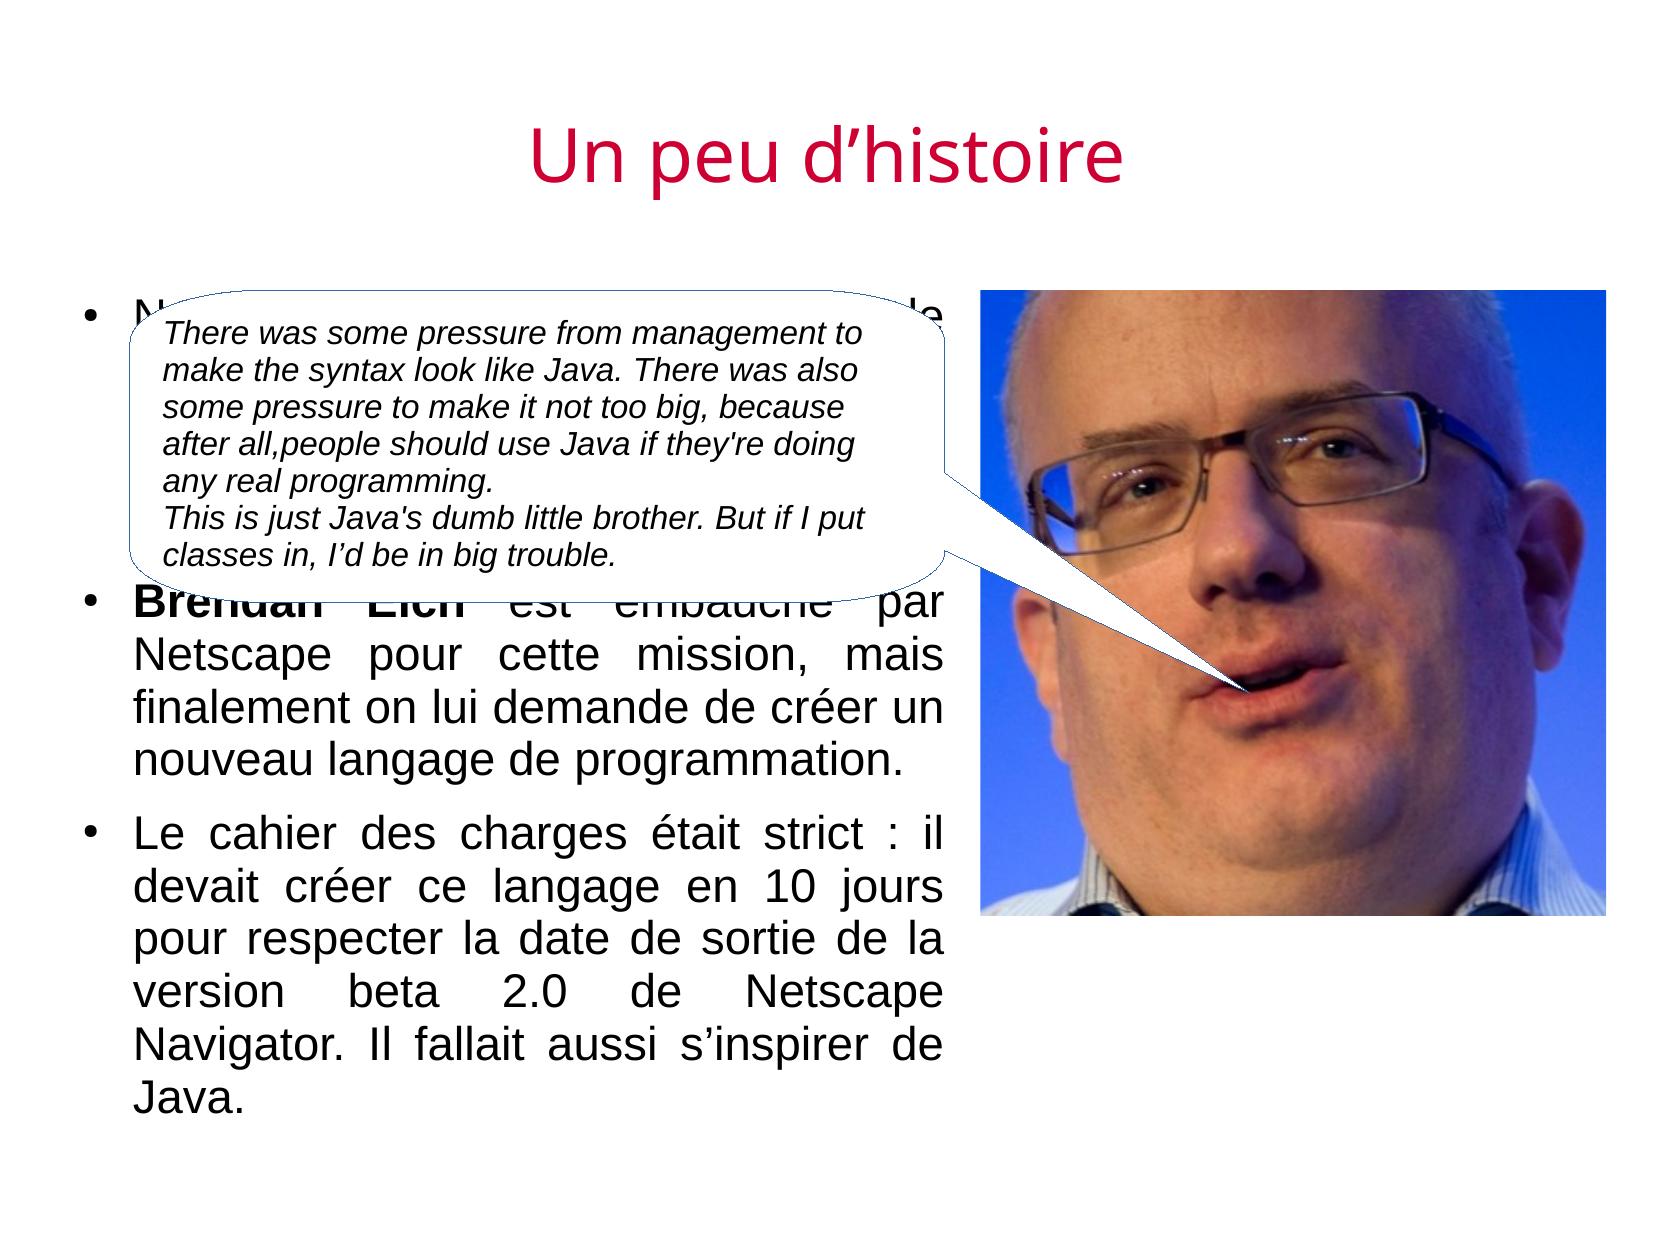

# Un peu d’histoire
Netscape voulait que le langage de programmation Scheme soit intégré au sein de son navigateur. Scheme est un langage de script très épuré créé dans les années 70.
Brendan Eich est embauché par Netscape pour cette mission, mais finalement on lui demande de créer un nouveau langage de programmation.
Le cahier des charges était strict : il devait créer ce langage en 10 jours pour respecter la date de sortie de la version beta 2.0 de Netscape Navigator. Il fallait aussi s’inspirer de Java.
There was some pressure from management to make the syntax look like Java. There was also some pressure to make it not too big, because after all,people should use Java if they're doing any real programming.
This is just Java's dumb little brother. But if I put classes in, I’d be in big trouble.